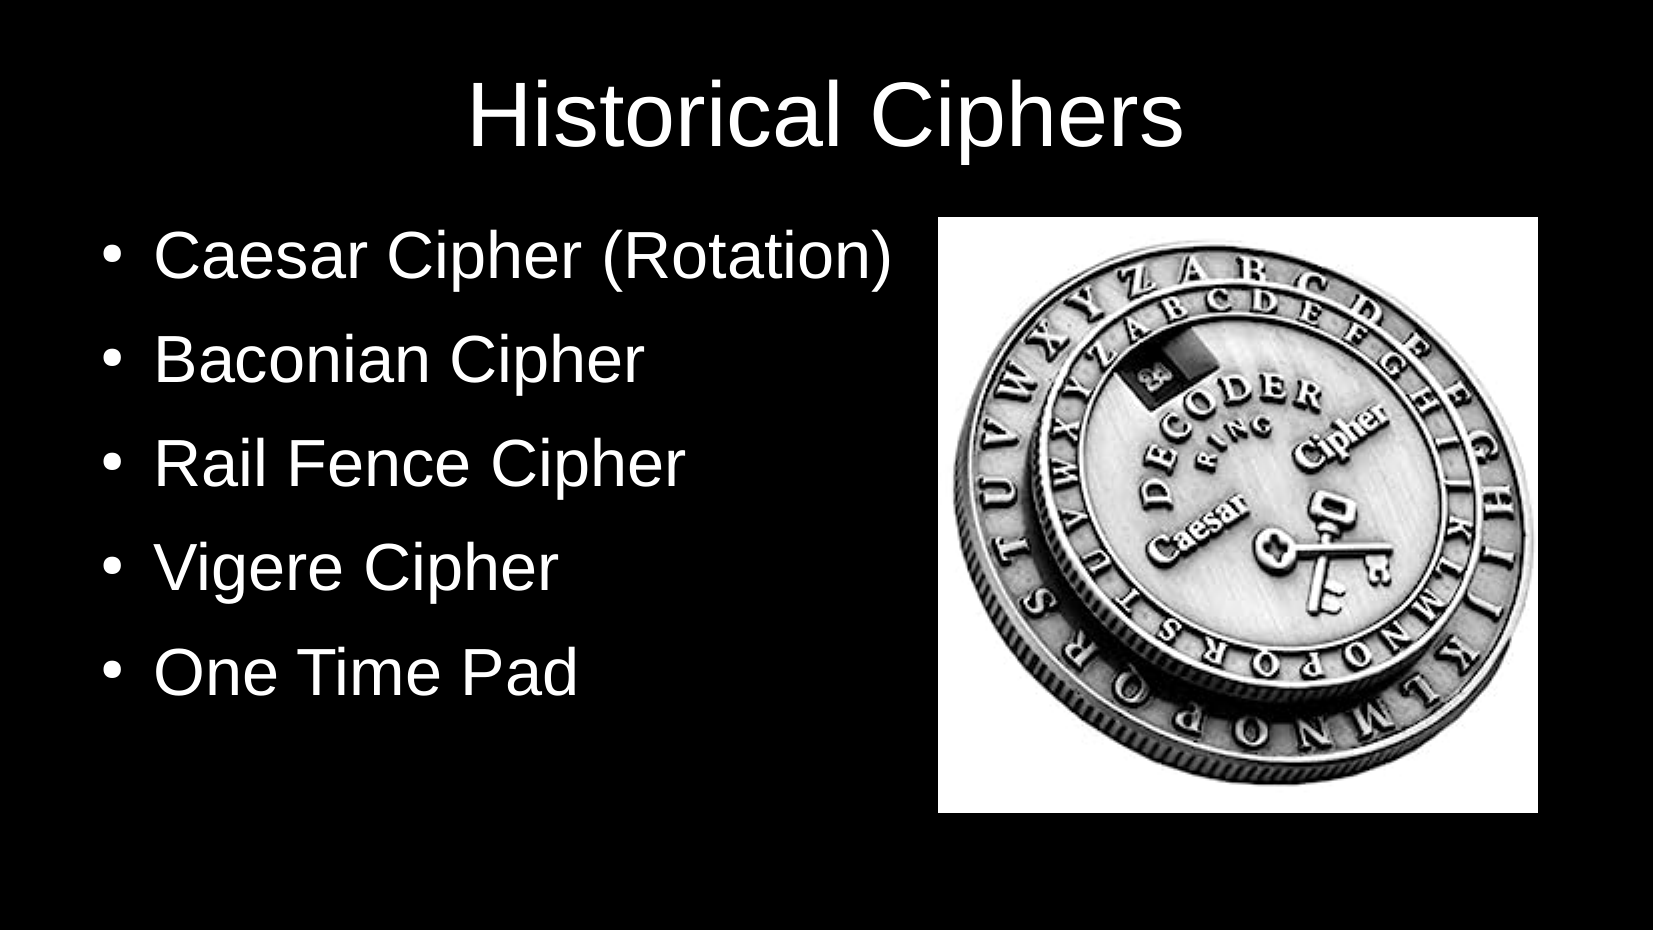

# Historical Ciphers
Caesar Cipher (Rotation)
Baconian Cipher
Rail Fence Cipher
Vigere Cipher
One Time Pad